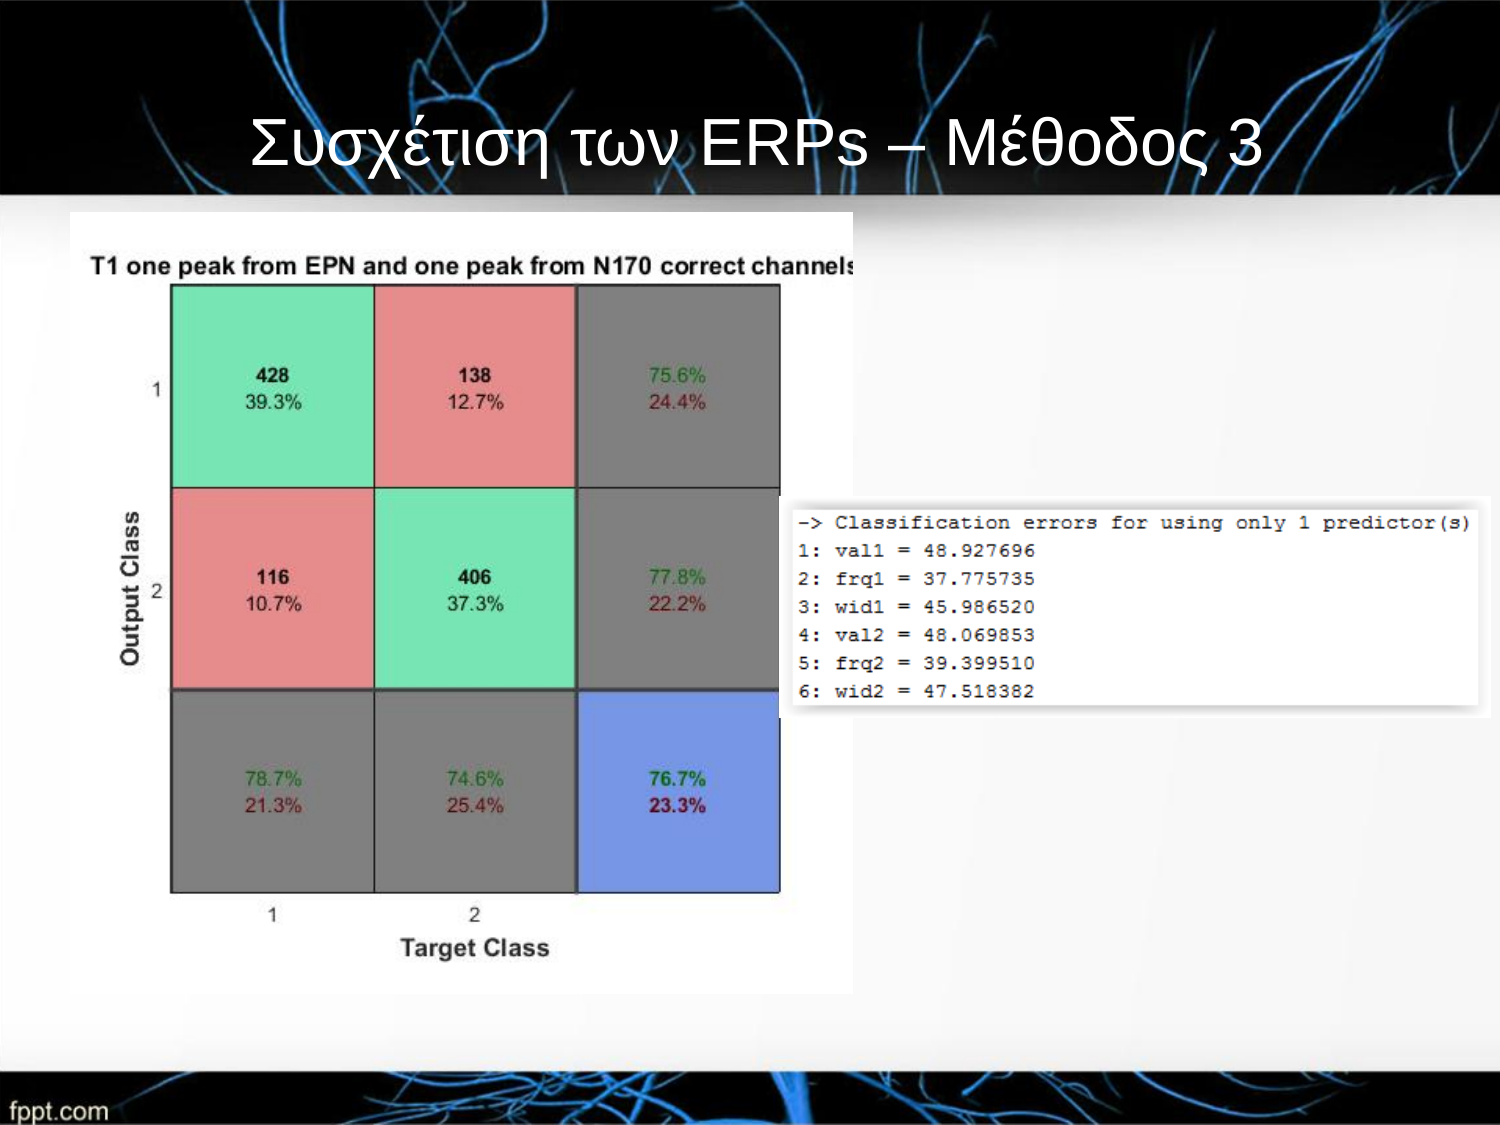

# Συσχέτιση των ΕRPs – Μέθοδος 3